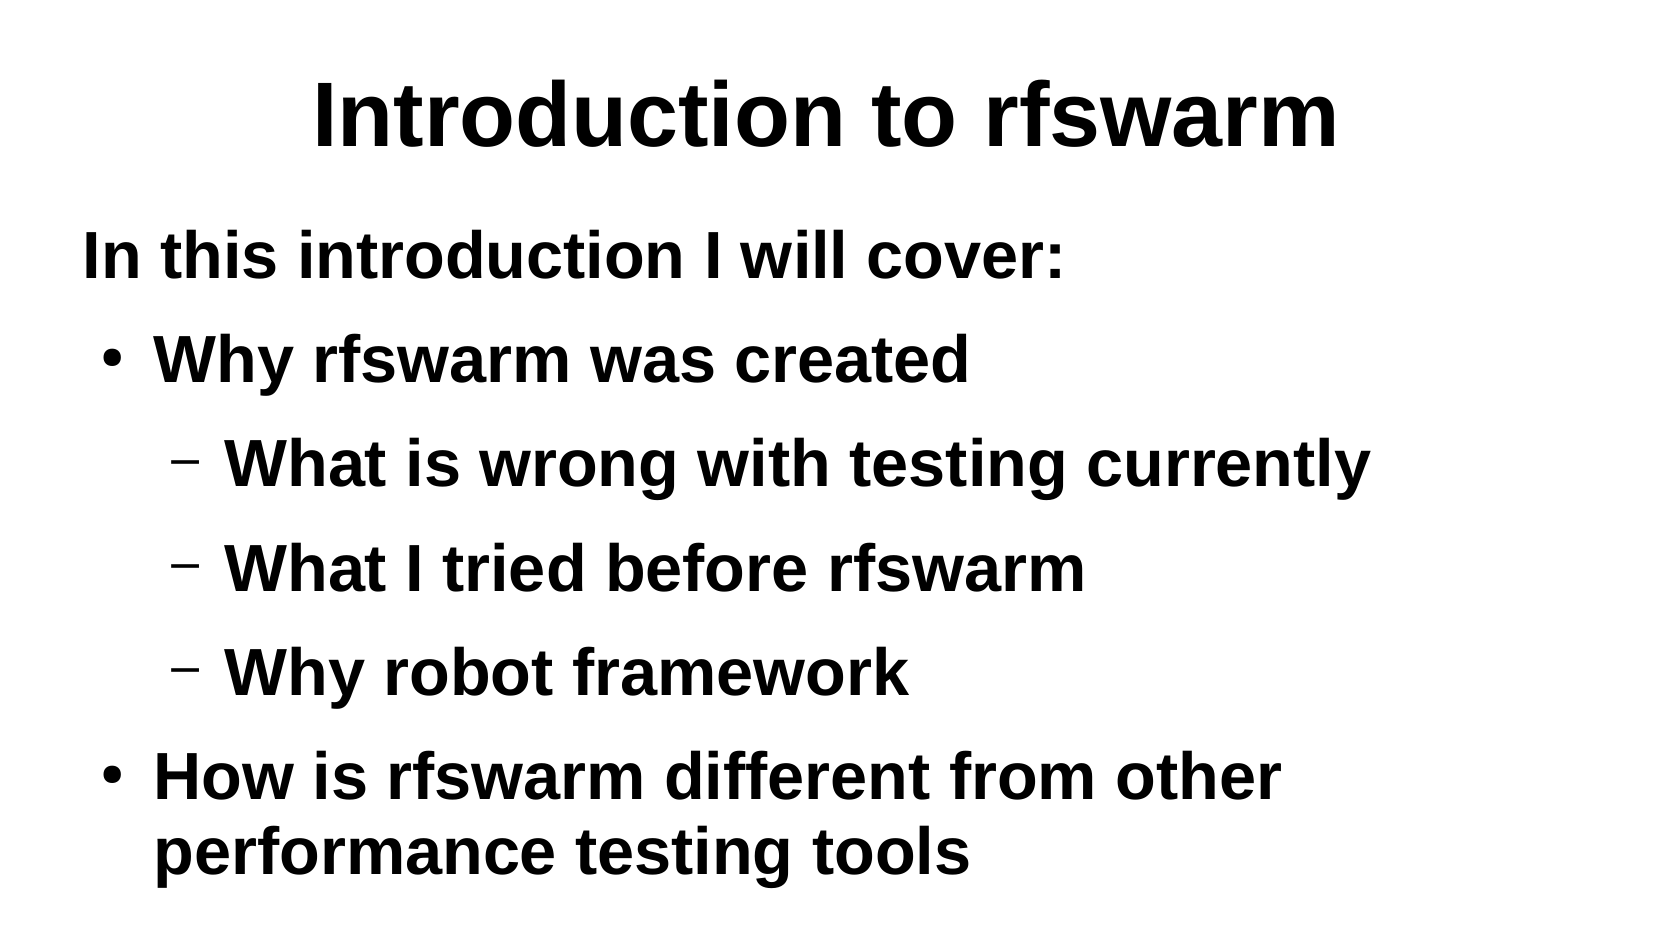

# Introduction to rfswarm
In this introduction I will cover:
Why rfswarm was created
What is wrong with testing currently
What I tried before rfswarm
Why robot framework
How is rfswarm different from other performance testing tools